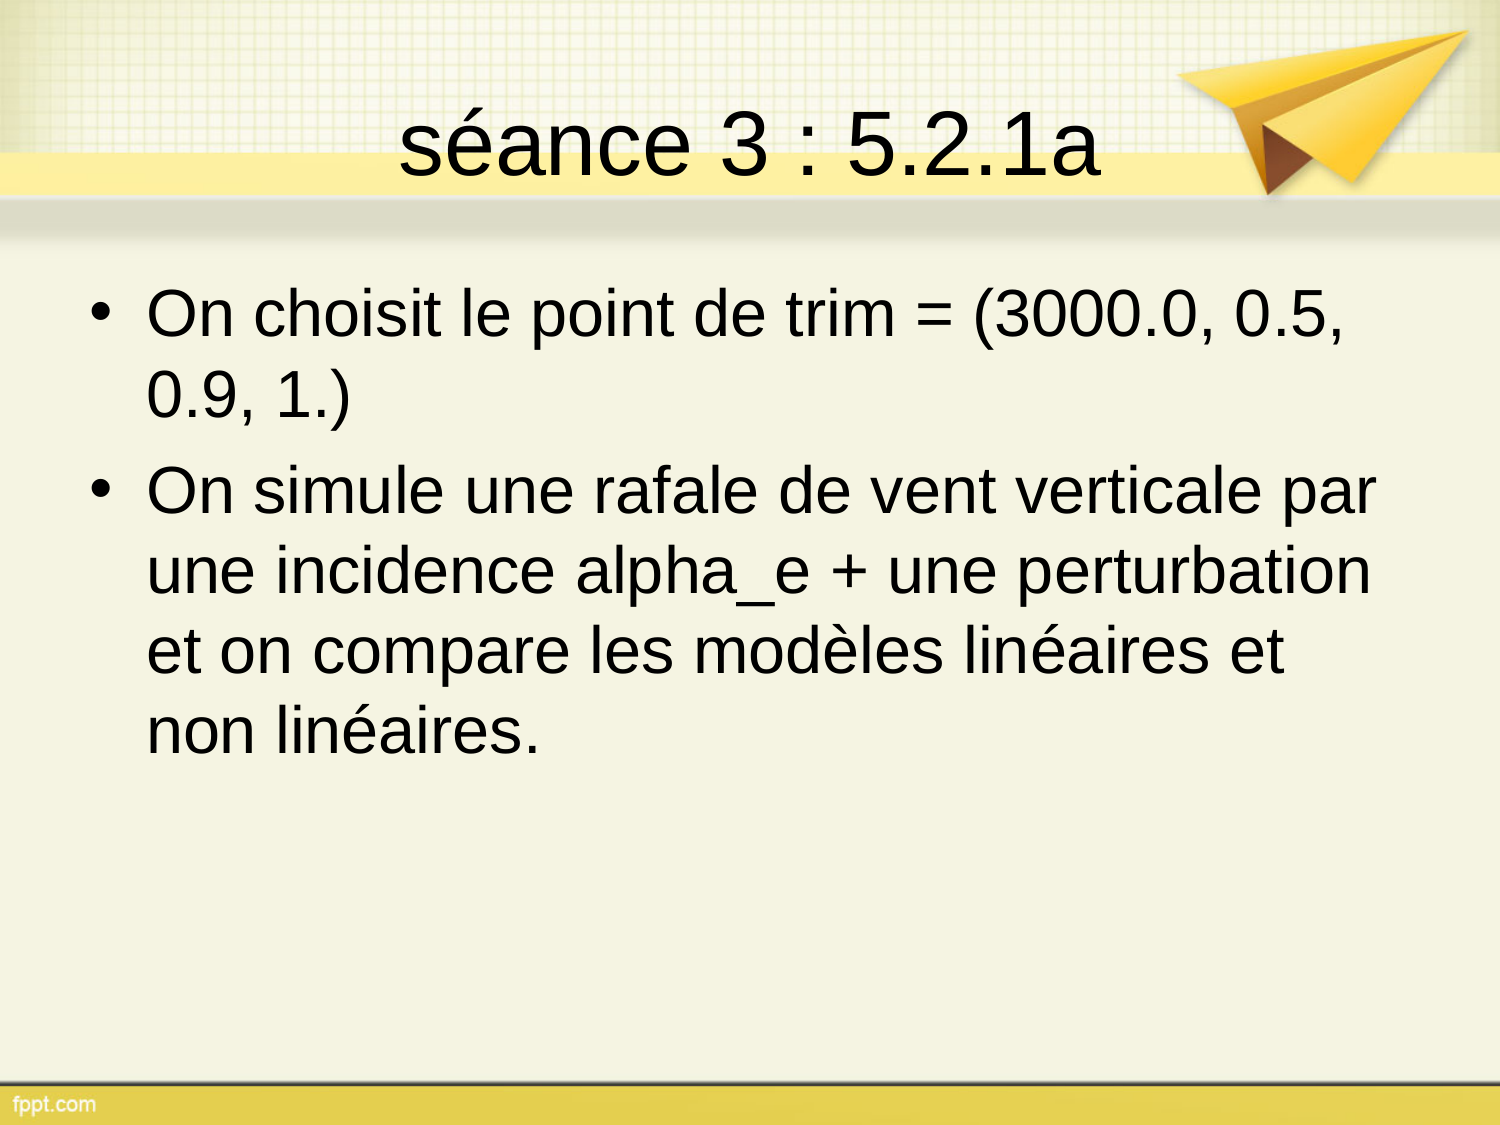

# séance 3 : 5.2.1a
On choisit le point de trim = (3000.0, 0.5, 0.9, 1.)
On simule une rafale de vent verticale par une incidence alpha_e + une perturbation et on compare les modèles linéaires et non linéaires.